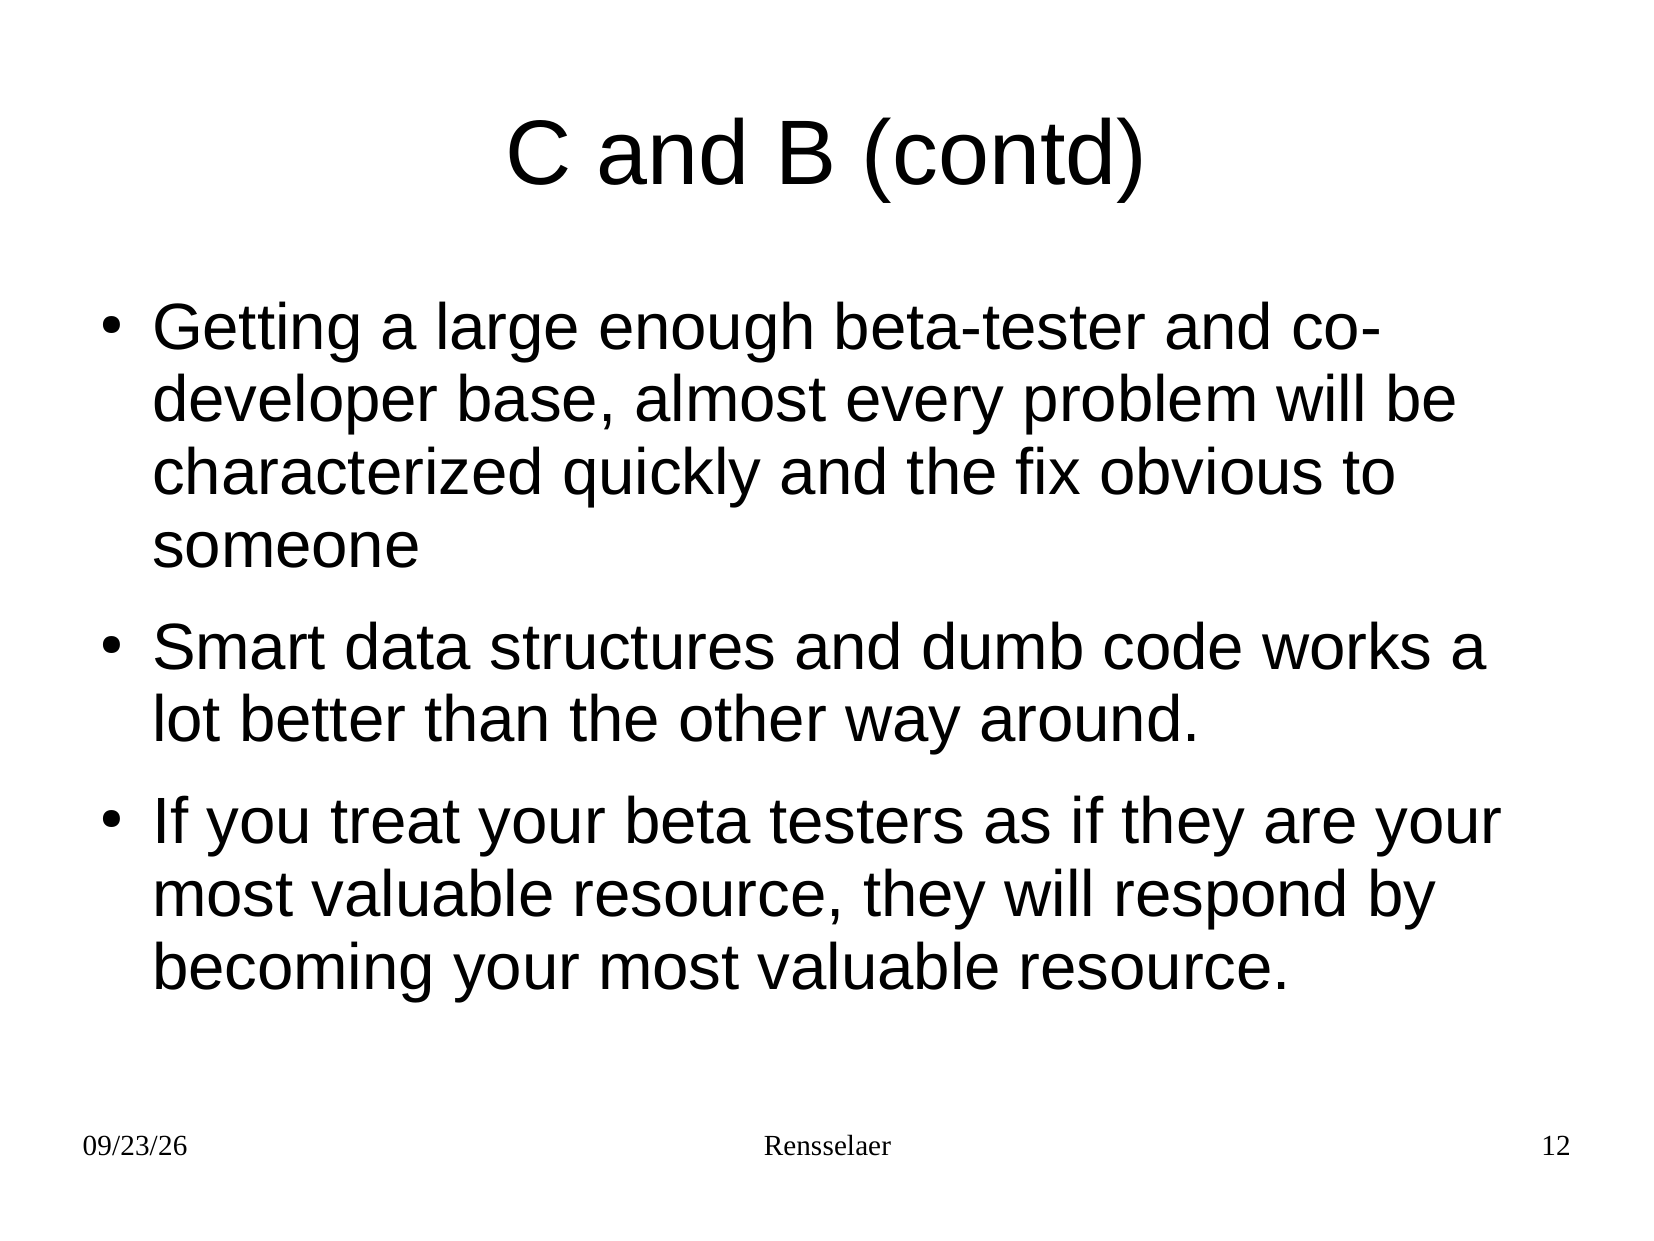

# C and B (contd)
Getting a large enough beta-tester and co-developer base, almost every problem will be characterized quickly and the fix obvious to someone
Smart data structures and dumb code works a lot better than the other way around.
If you treat your beta testers as if they are your most valuable resource, they will respond by becoming your most valuable resource.
Rensselaer
12